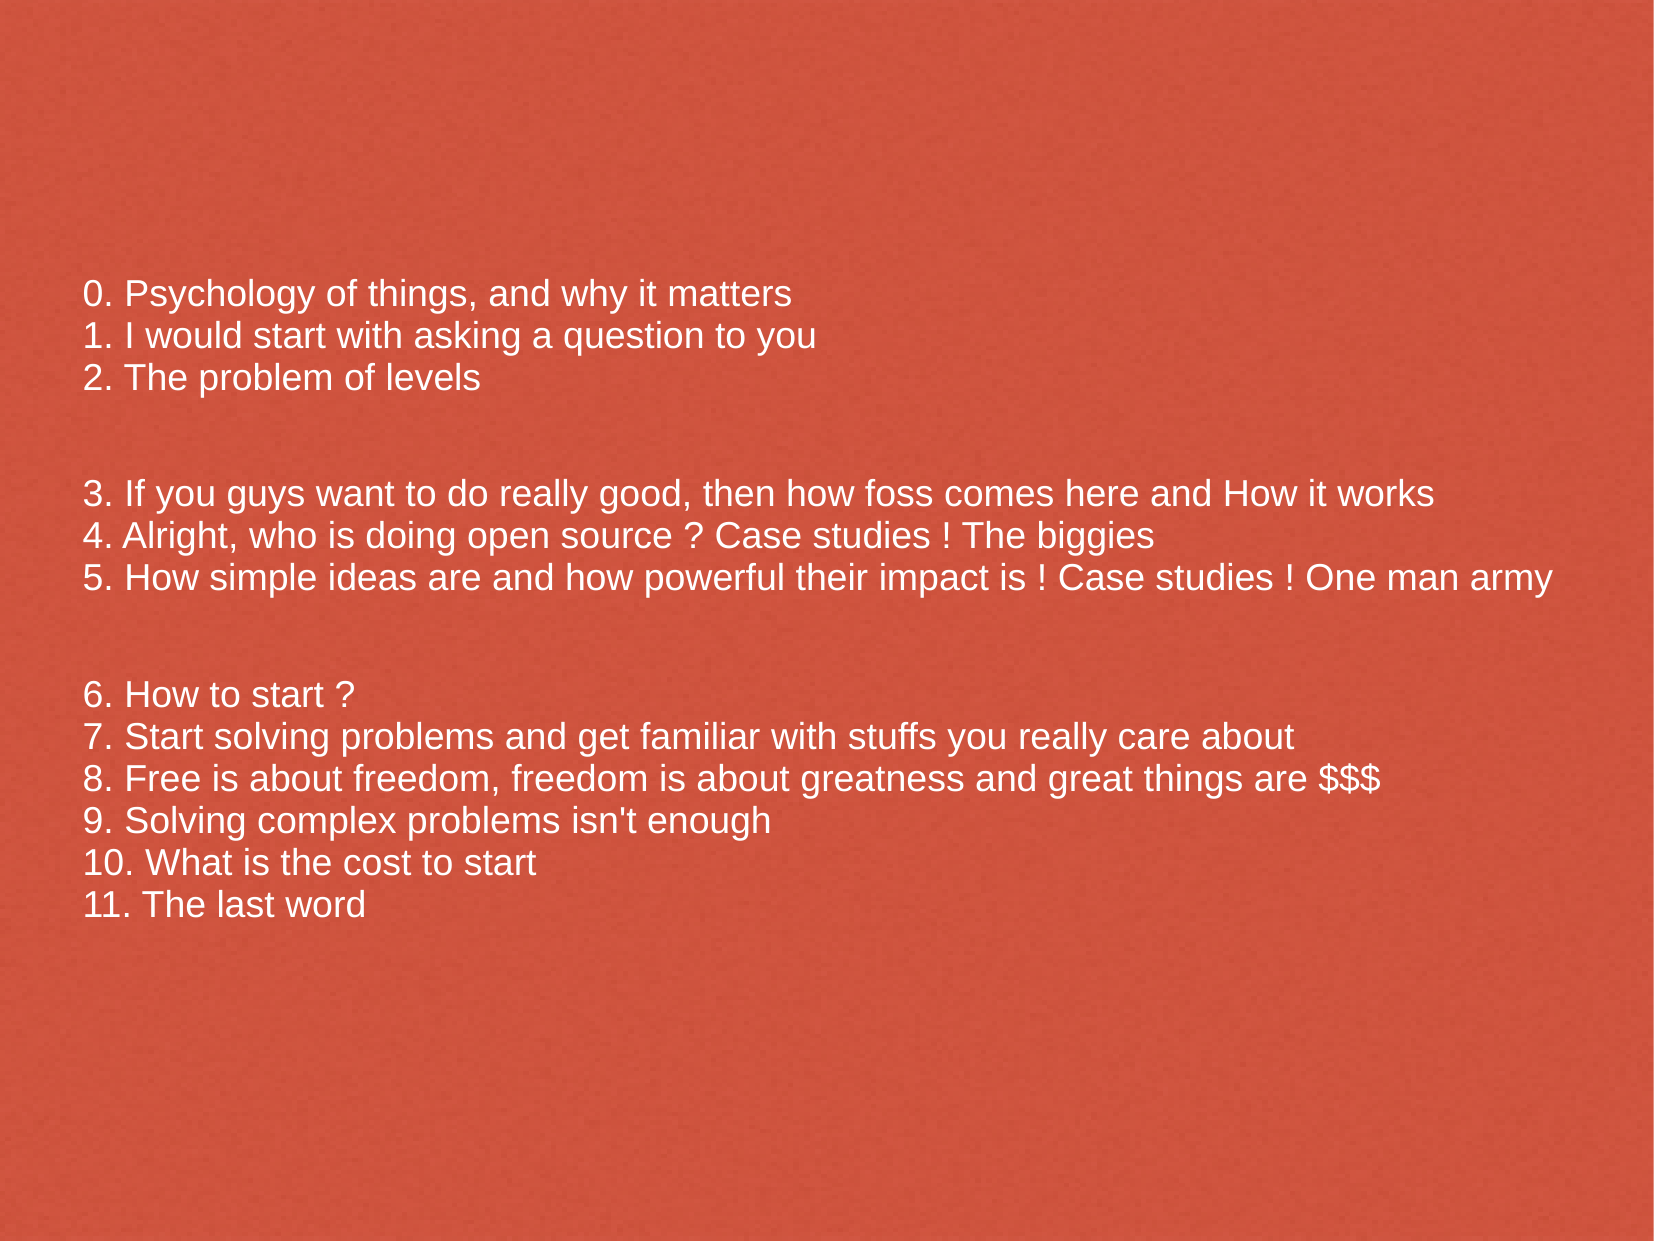

# 0. Psychology of things, and why it matters
1. I would start with asking a question to you
2. The problem of levels
3. If you guys want to do really good, then how foss comes here and How it works
4. Alright, who is doing open source ? Case studies ! The biggies
5. How simple ideas are and how powerful their impact is ! Case studies ! One man army
6. How to start ?
7. Start solving problems and get familiar with stuffs you really care about
8. Free is about freedom, freedom is about greatness and great things are $$$
9. Solving complex problems isn't enough
10. What is the cost to start
11. The last word